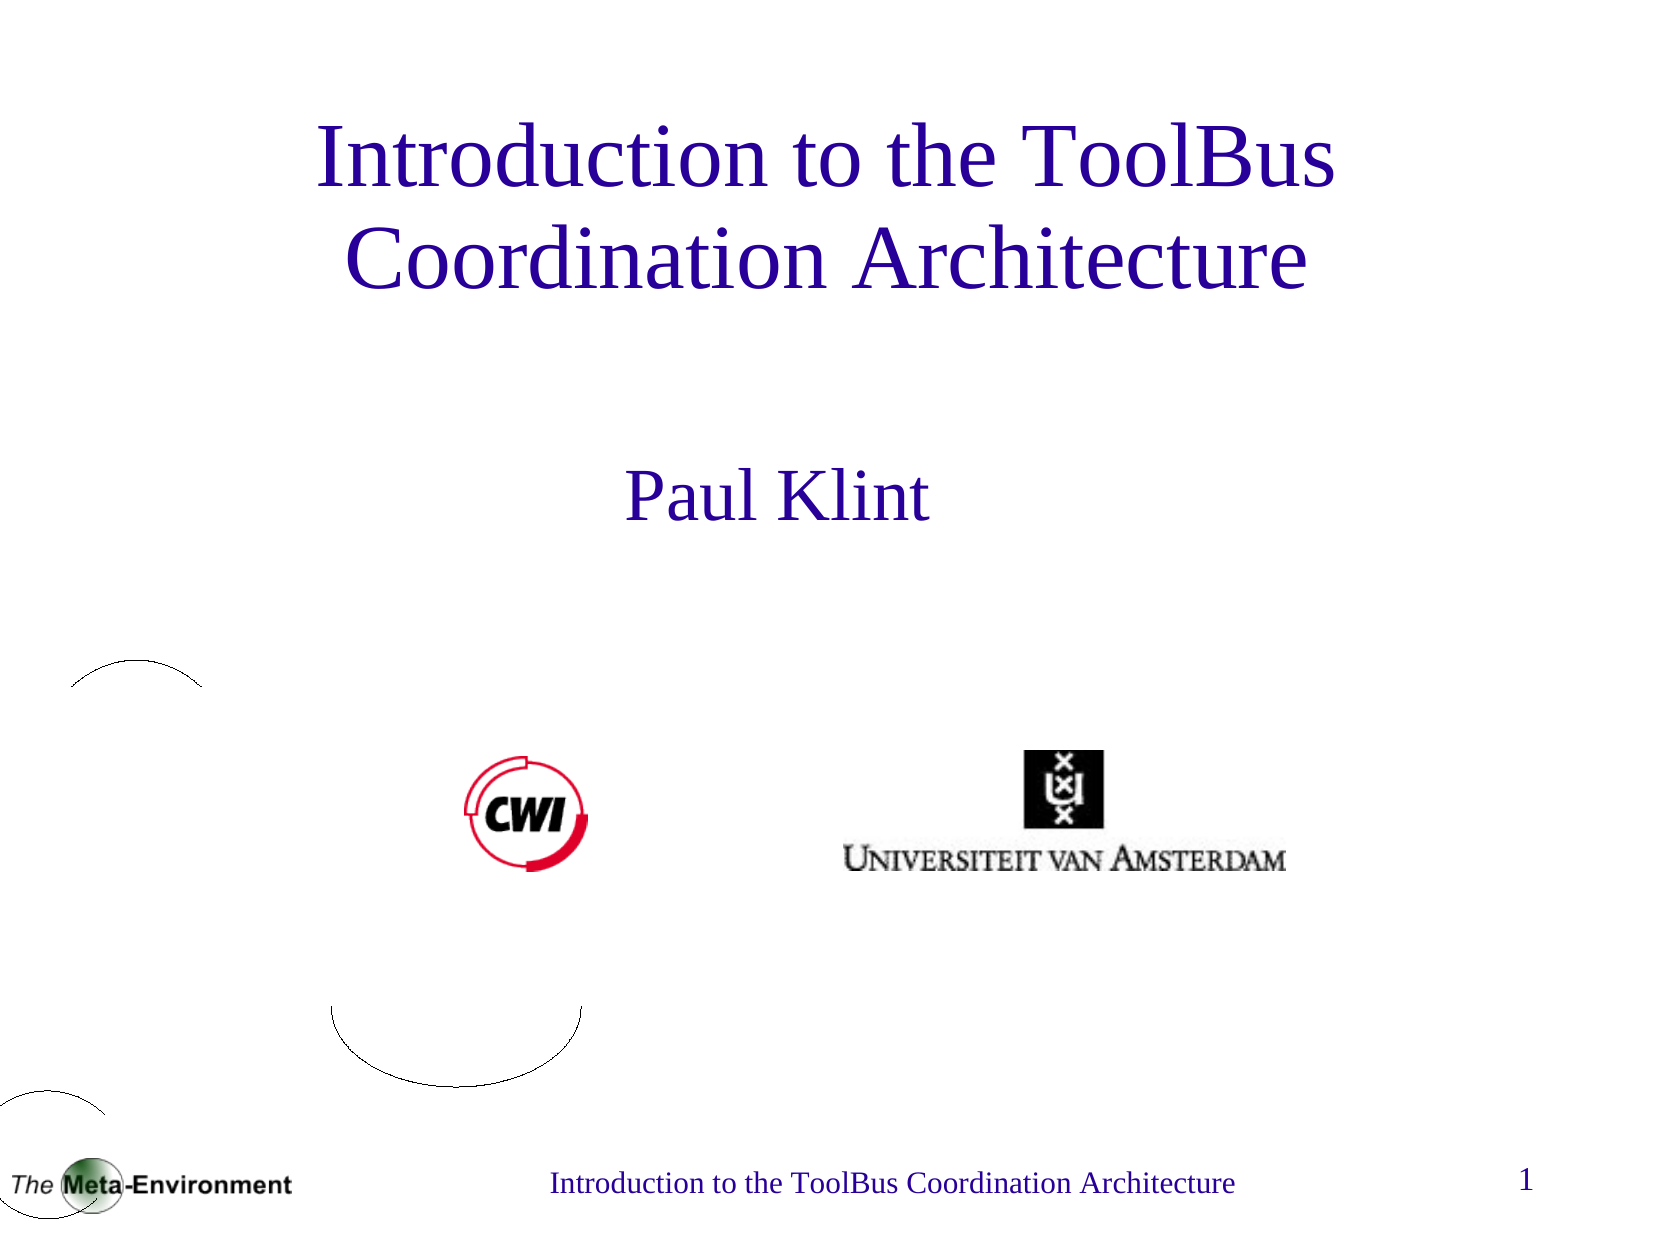

# Introduction to the ToolBus Coordination Architecture
Paul Klint